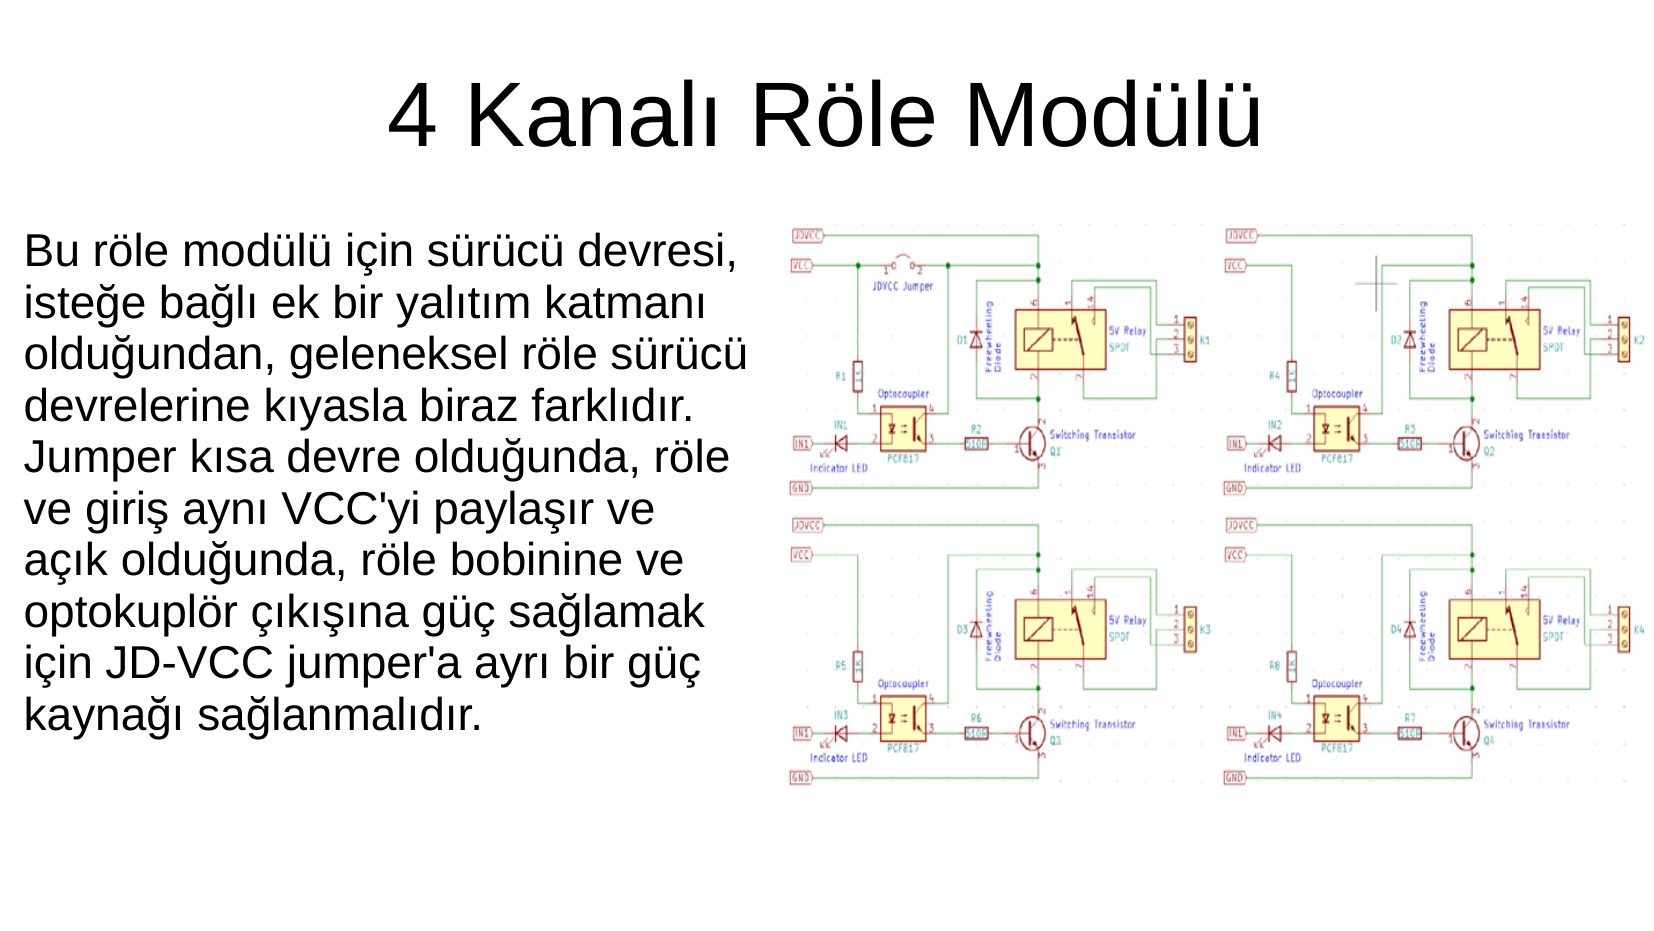

# 4 Kanalı Röle Modülü
Bu röle modülü için sürücü devresi, isteğe bağlı ek bir yalıtım katmanı olduğundan, geleneksel röle sürücü devrelerine kıyasla biraz farklıdır. Jumper kısa devre olduğunda, röle ve giriş aynı VCC'yi paylaşır ve açık olduğunda, röle bobinine ve optokuplör çıkışına güç sağlamak için JD-VCC jumper'a ayrı bir güç kaynağı sağlanmalıdır.